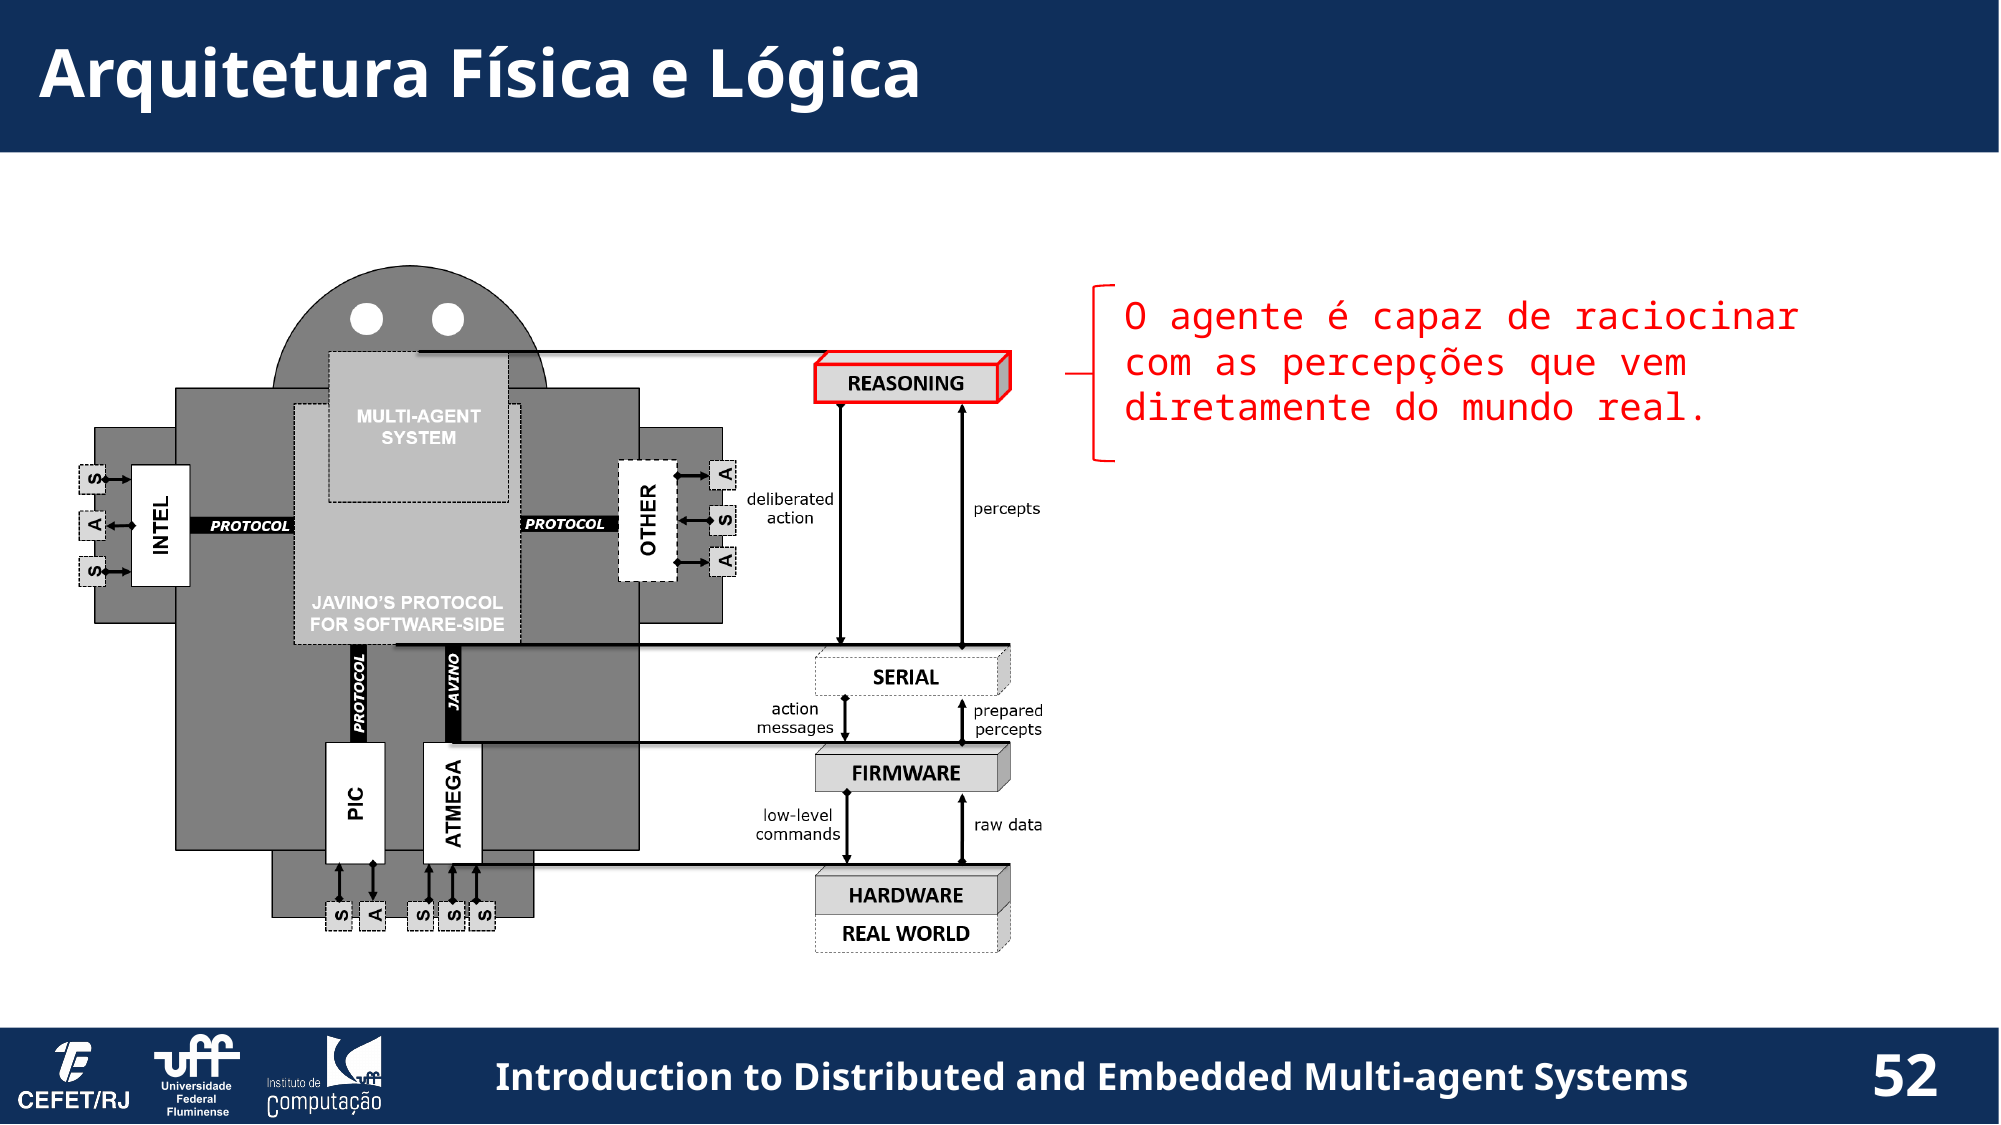

Arquitetura Física e Lógica
O agente é capaz de raciocinar com as percepções que vem diretamente do mundo real.